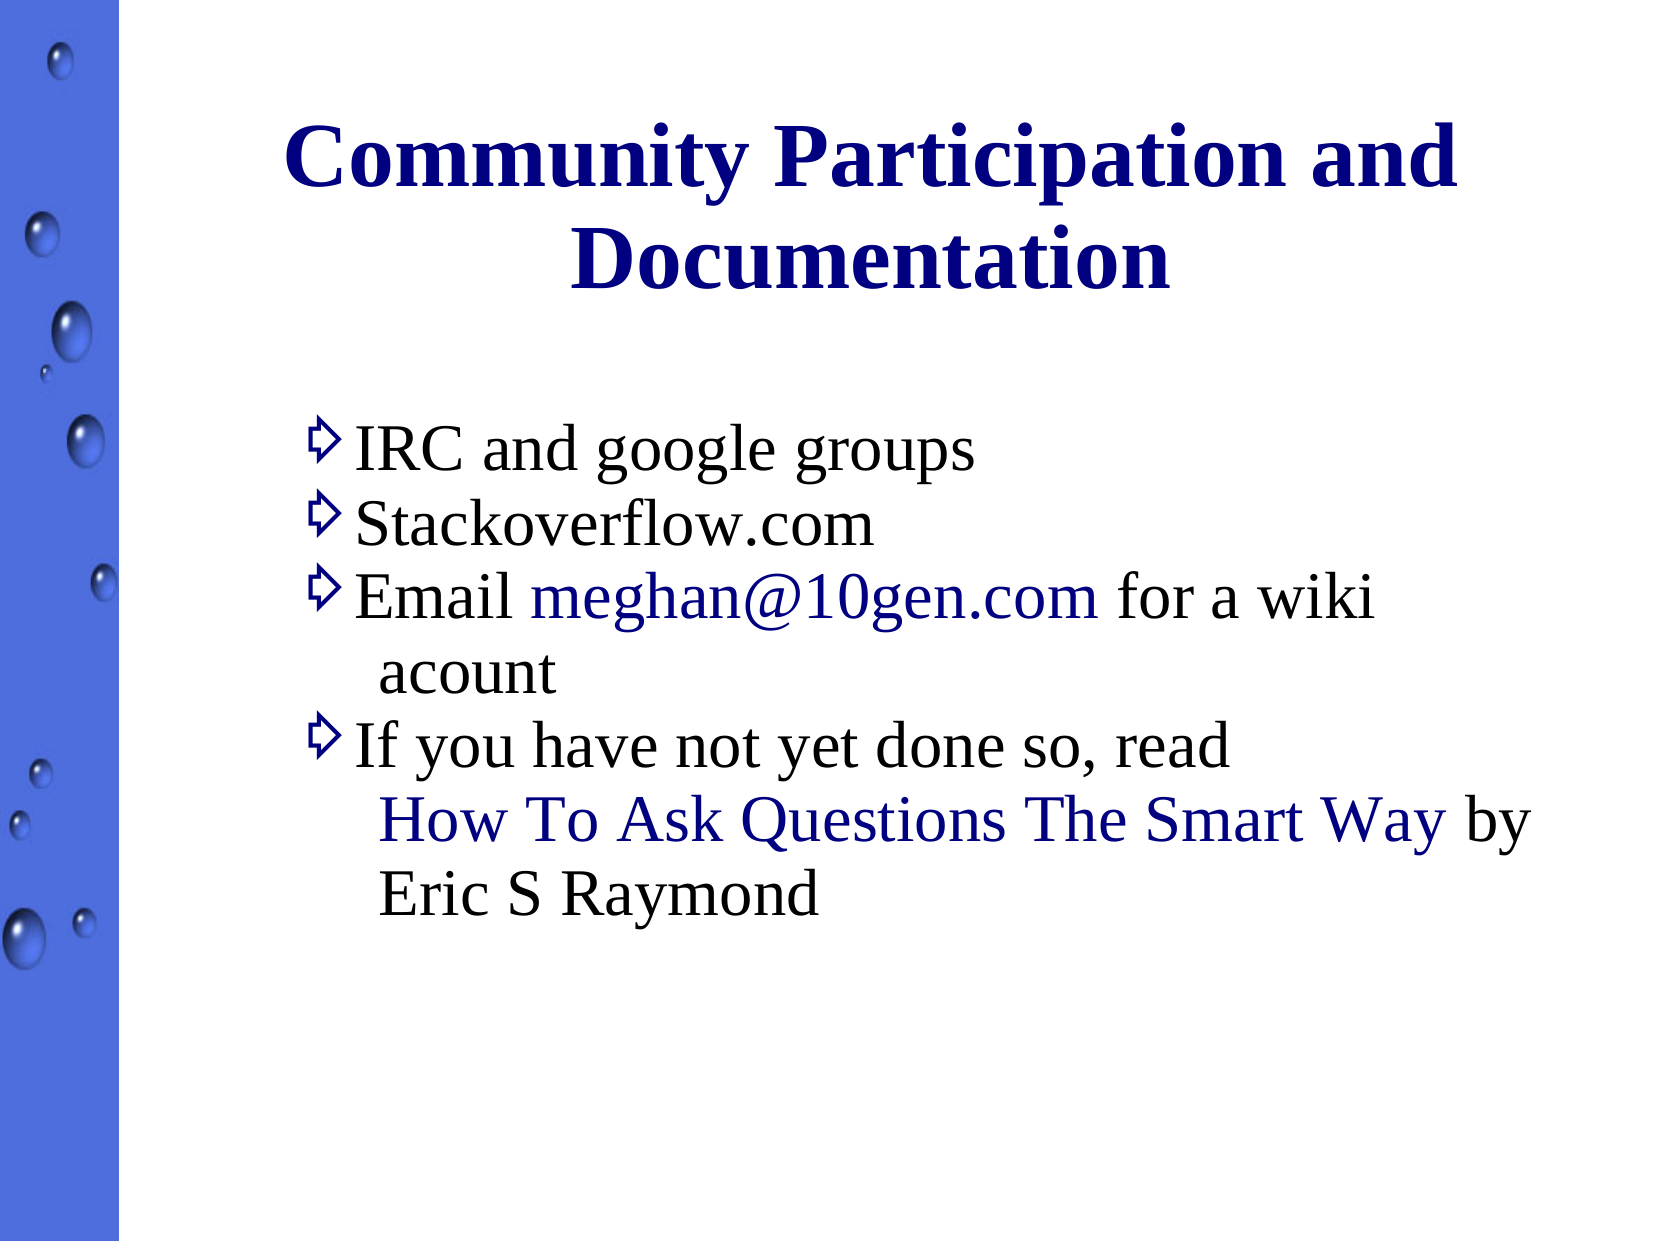

# Community Participation and Documentation
IRC and google groups
Stackoverflow.com
Email meghan@10gen.com for a wiki acount
If you have not yet done so, read How To Ask Questions The Smart Way by Eric S Raymond